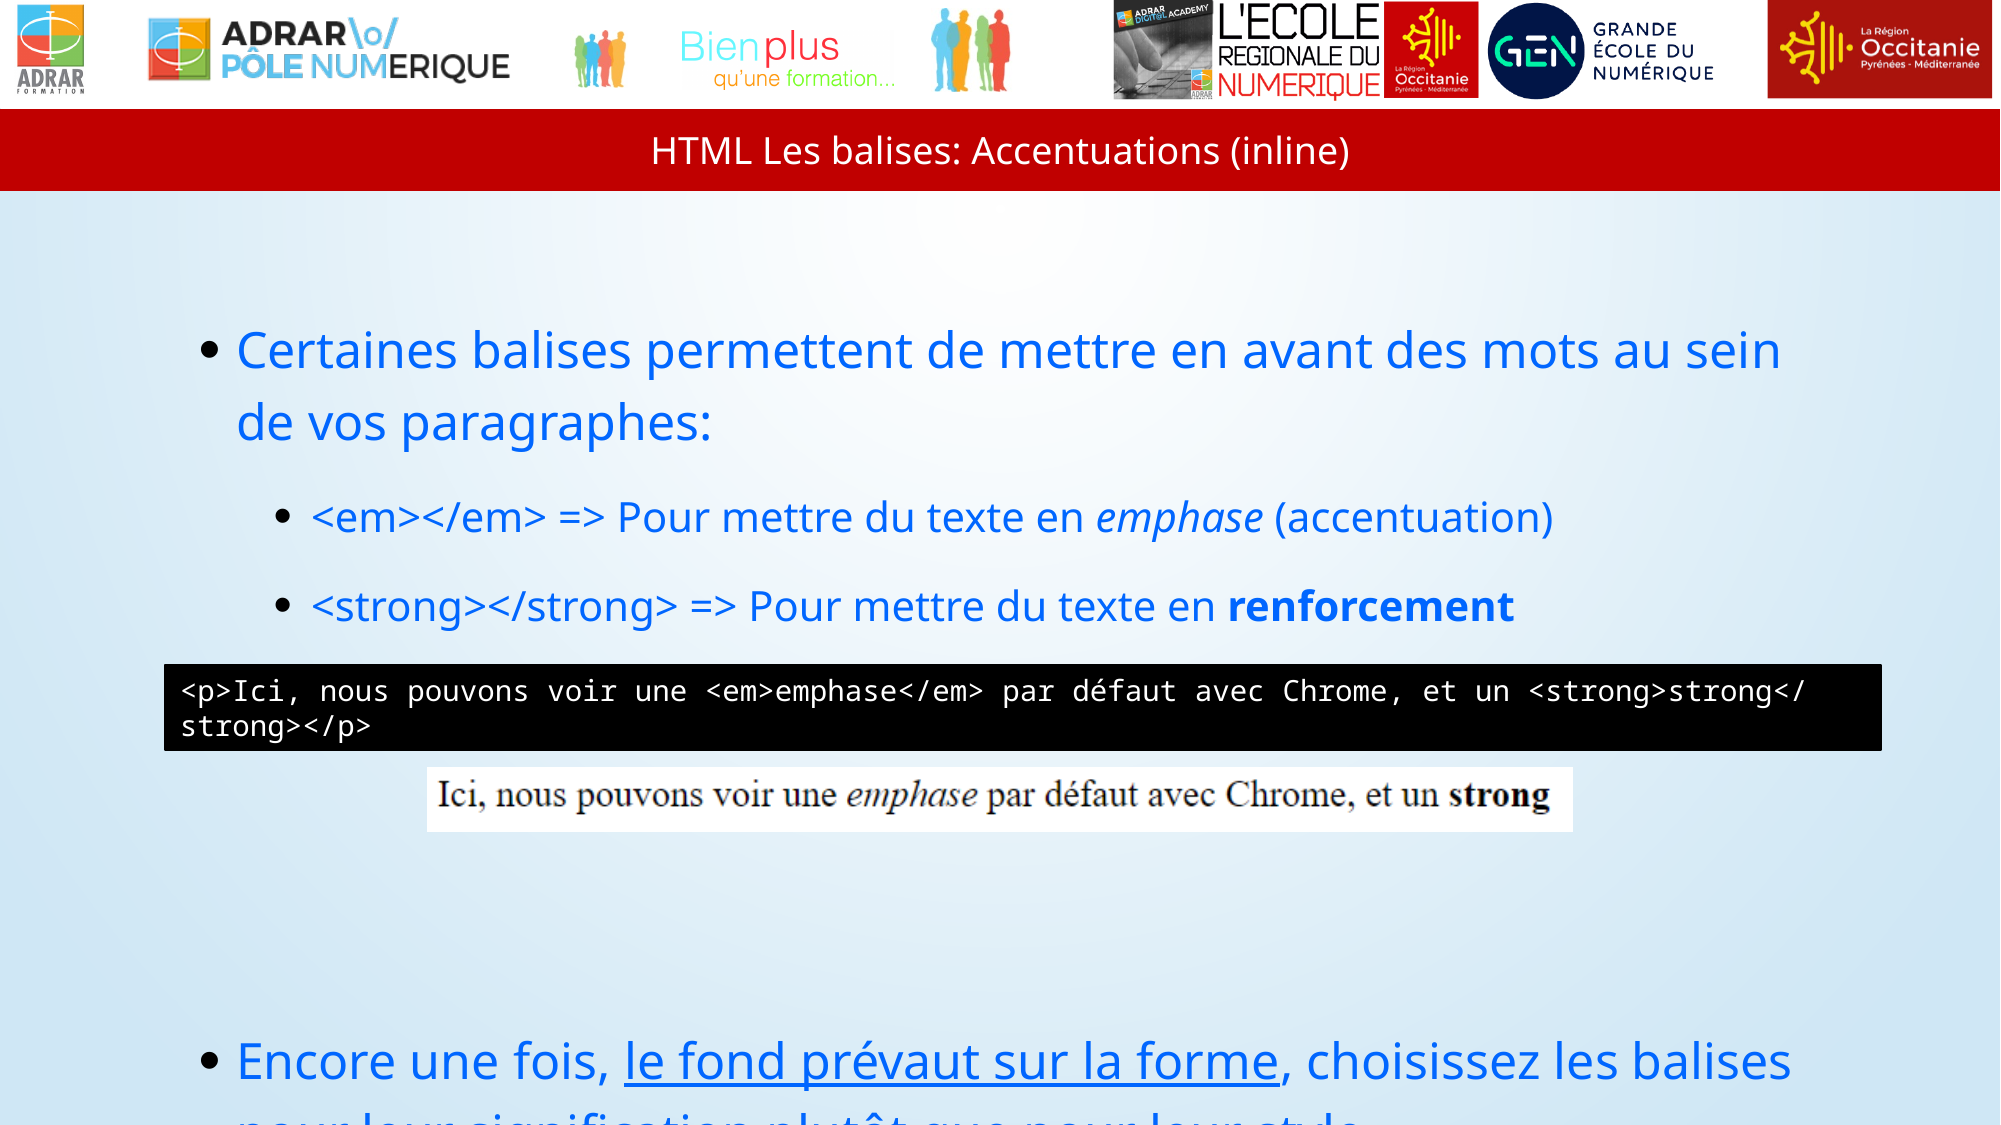

HTML Les balises: Accentuations (inline)
# Certaines balises permettent de mettre en avant des mots au sein de vos paragraphes:
<em></em> => Pour mettre du texte en emphase (accentuation)
<strong></strong> => Pour mettre du texte en renforcement
Encore une fois, le fond prévaut sur la forme, choisissez les balises pour leur signification plutôt que pour leur style.
<p>Ici, nous pouvons voir une <em>emphase</em> par défaut avec Chrome, et un <strong>strong</strong></p>